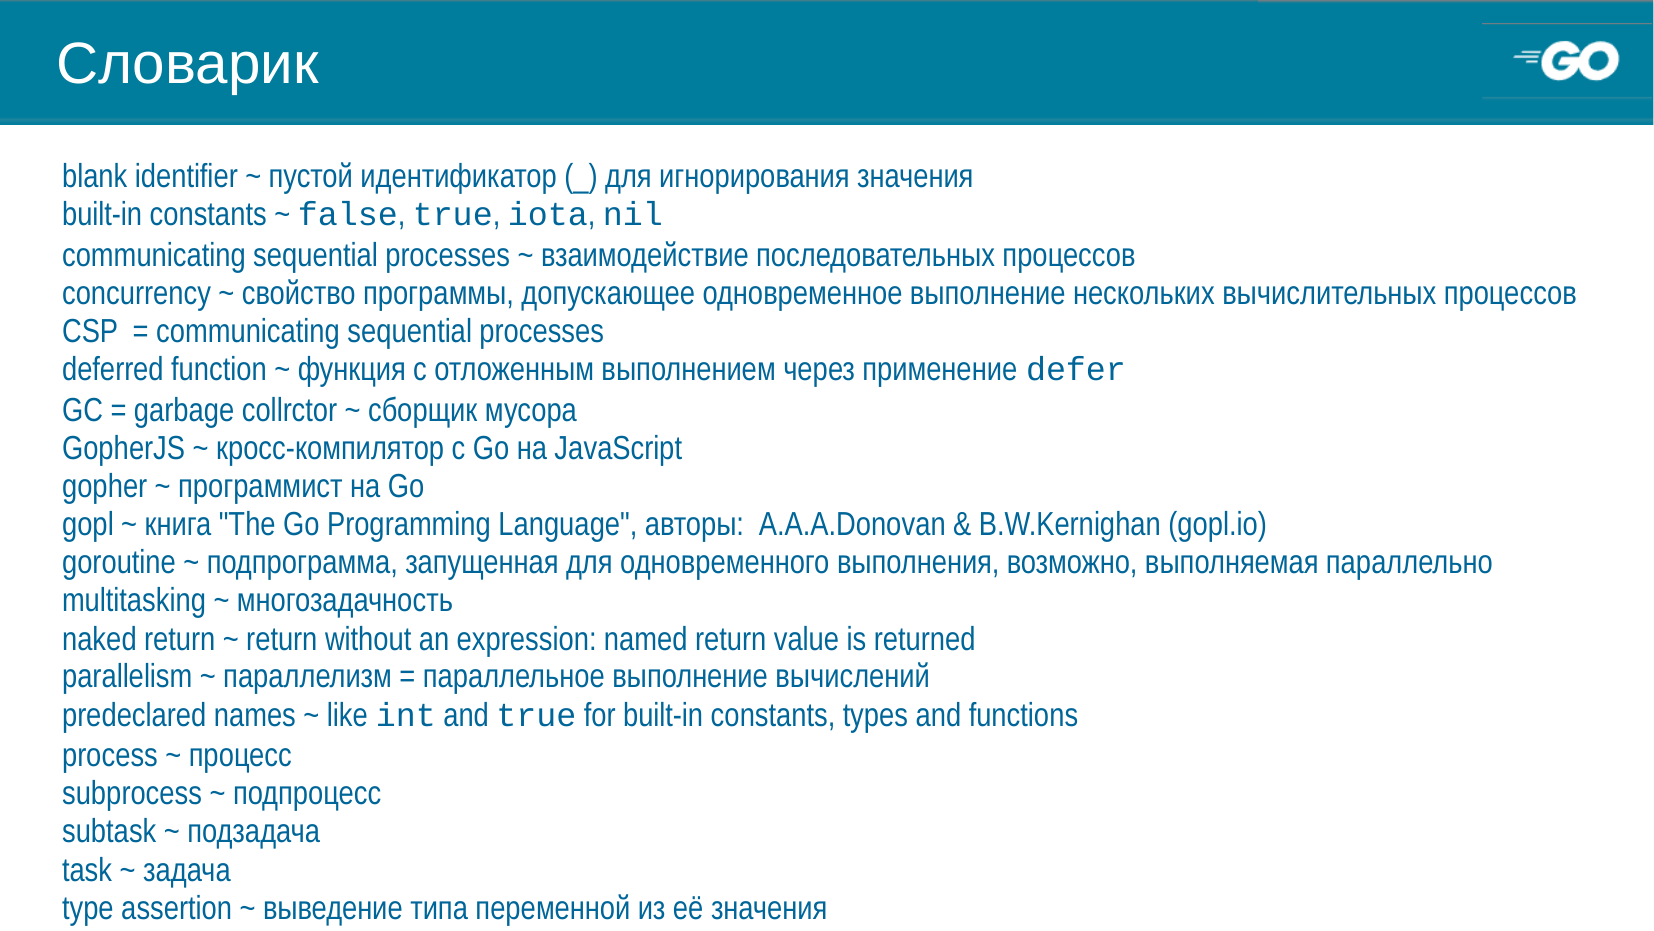

Словарик
blank identifier ~ пустой идентификатор (_) для игнорирования значения
built-in constants ~ false, true, iota, nil
communicating sequential processes ~ взаимодействие последовательных процессов
concurrency ~ свойство программы, допускающее одновременное выполнение нескольких вычислительных процессов
CSP = communicating sequential processes
deferred function ~ функция с отложенным выполнением через применение defer
GC = garbage collrctor ~ сборщик мусора
GopherJS ~ кросс-компилятор с Go на JavaScript
gopher ~ программист на Go
gopl ~ книга "The Go Programming Language", авторы: A.A.A.Donovan & B.W.Kernighan (gopl.io)
goroutine ~ подпрограмма, запущенная для одновременного выполнения, возможно, выполняемая параллельно
multitasking ~ многозадачность
naked return ~ return without an expression: named return value is returned
parallelism ~ параллелизм = параллельное выполнение вычислений
predeclared names ~ like int and true for built-in constants, types and functions
process ~ процесс
subprocess ~ подпроцесс
subtask ~ подзадача
task ~ задача
type assertion ~ выведение типа переменной из её значения
untyped constants ~ безтиповые константы
zero value ~ нулевое начальное значение